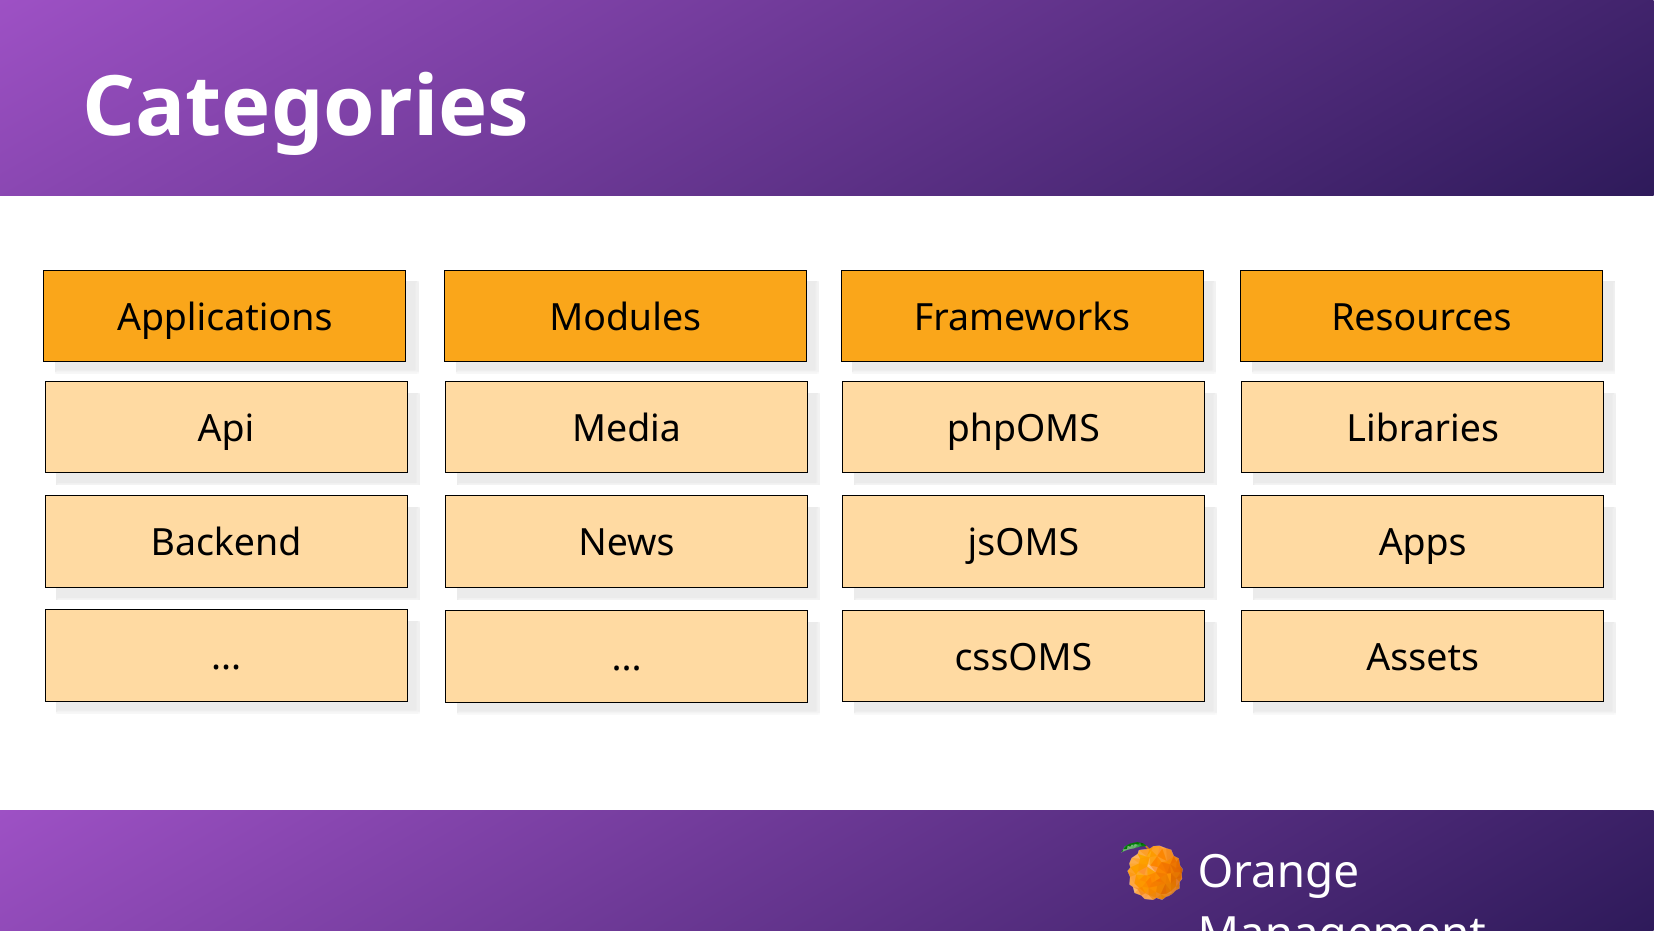

# Categories
Applications
Modules
Frameworks
Resources
Api
Media
phpOMS
Libraries
Backend
News
jsOMS
Apps
...
cssOMS
Assets
...
Orange Management